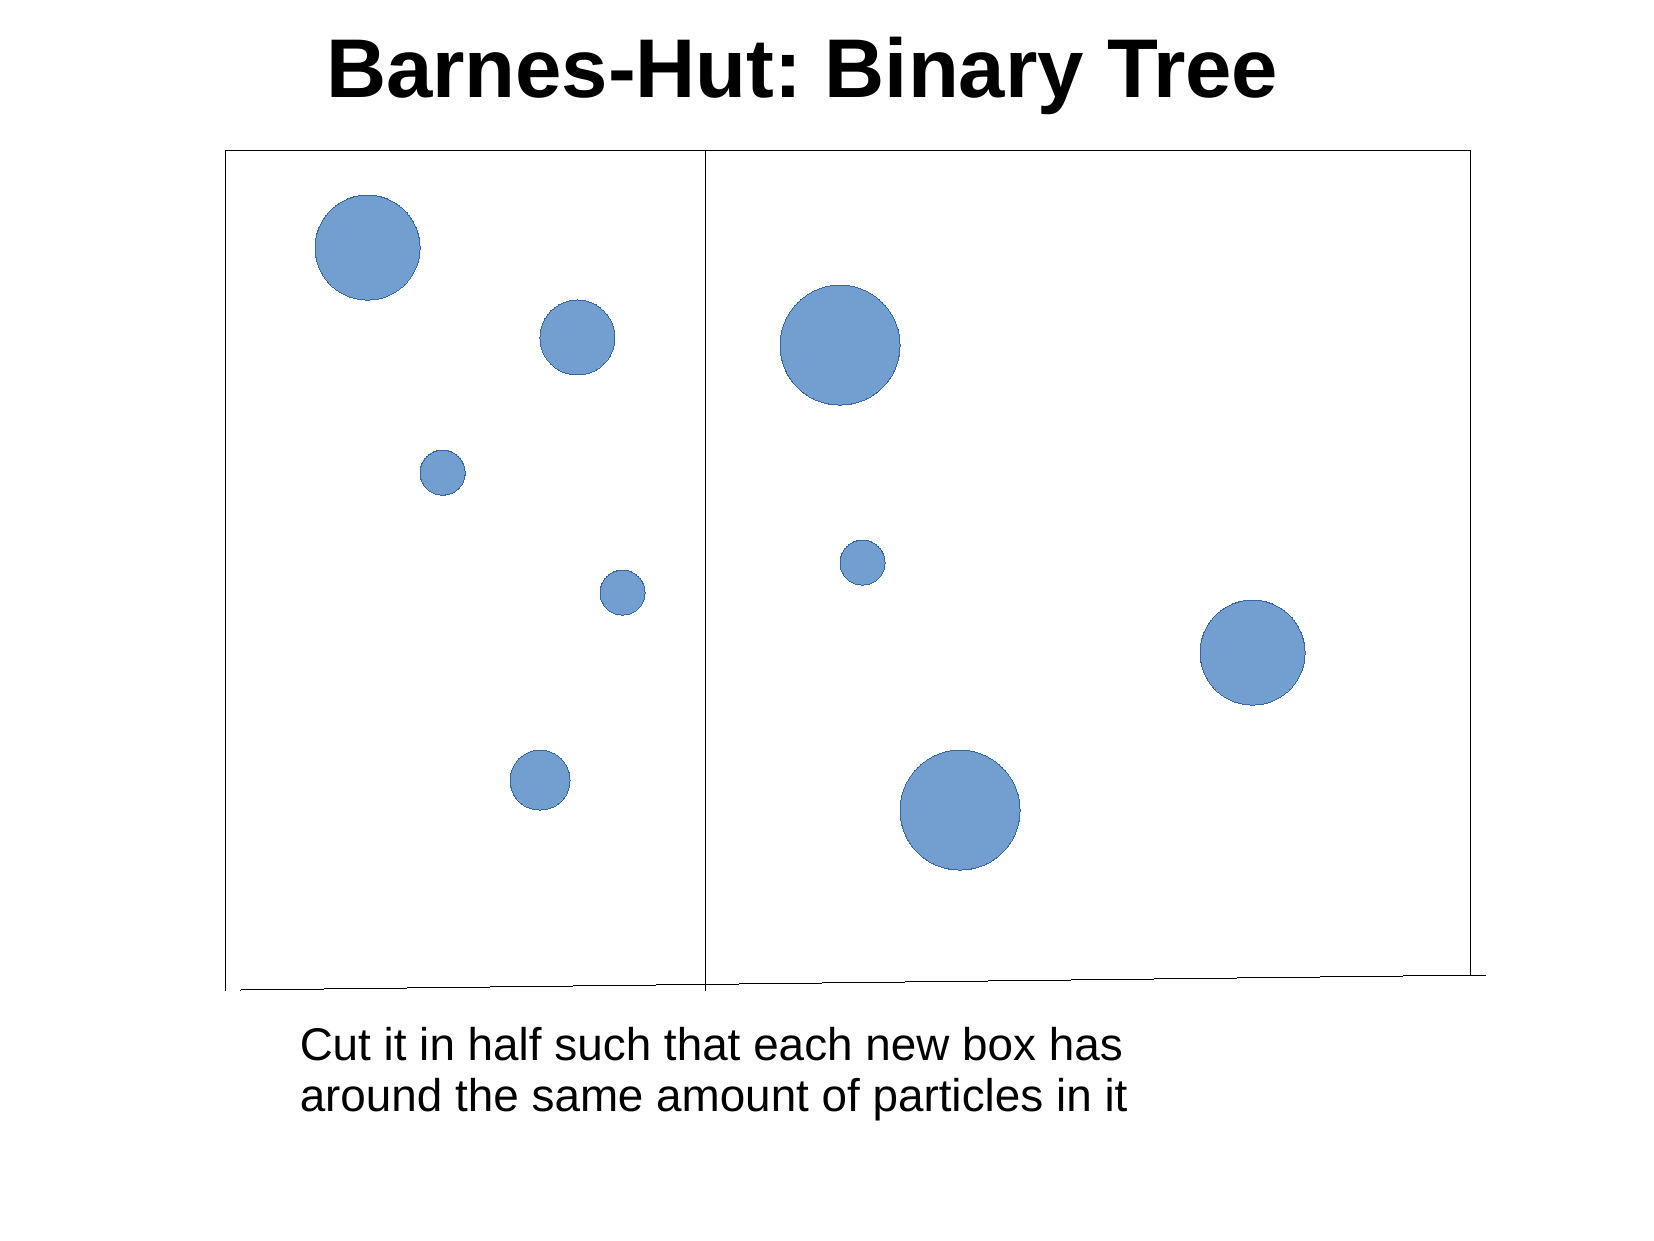

Barnes-Hut: Binary Tree
Cut it in half such that each new box has around the same amount of particles in it